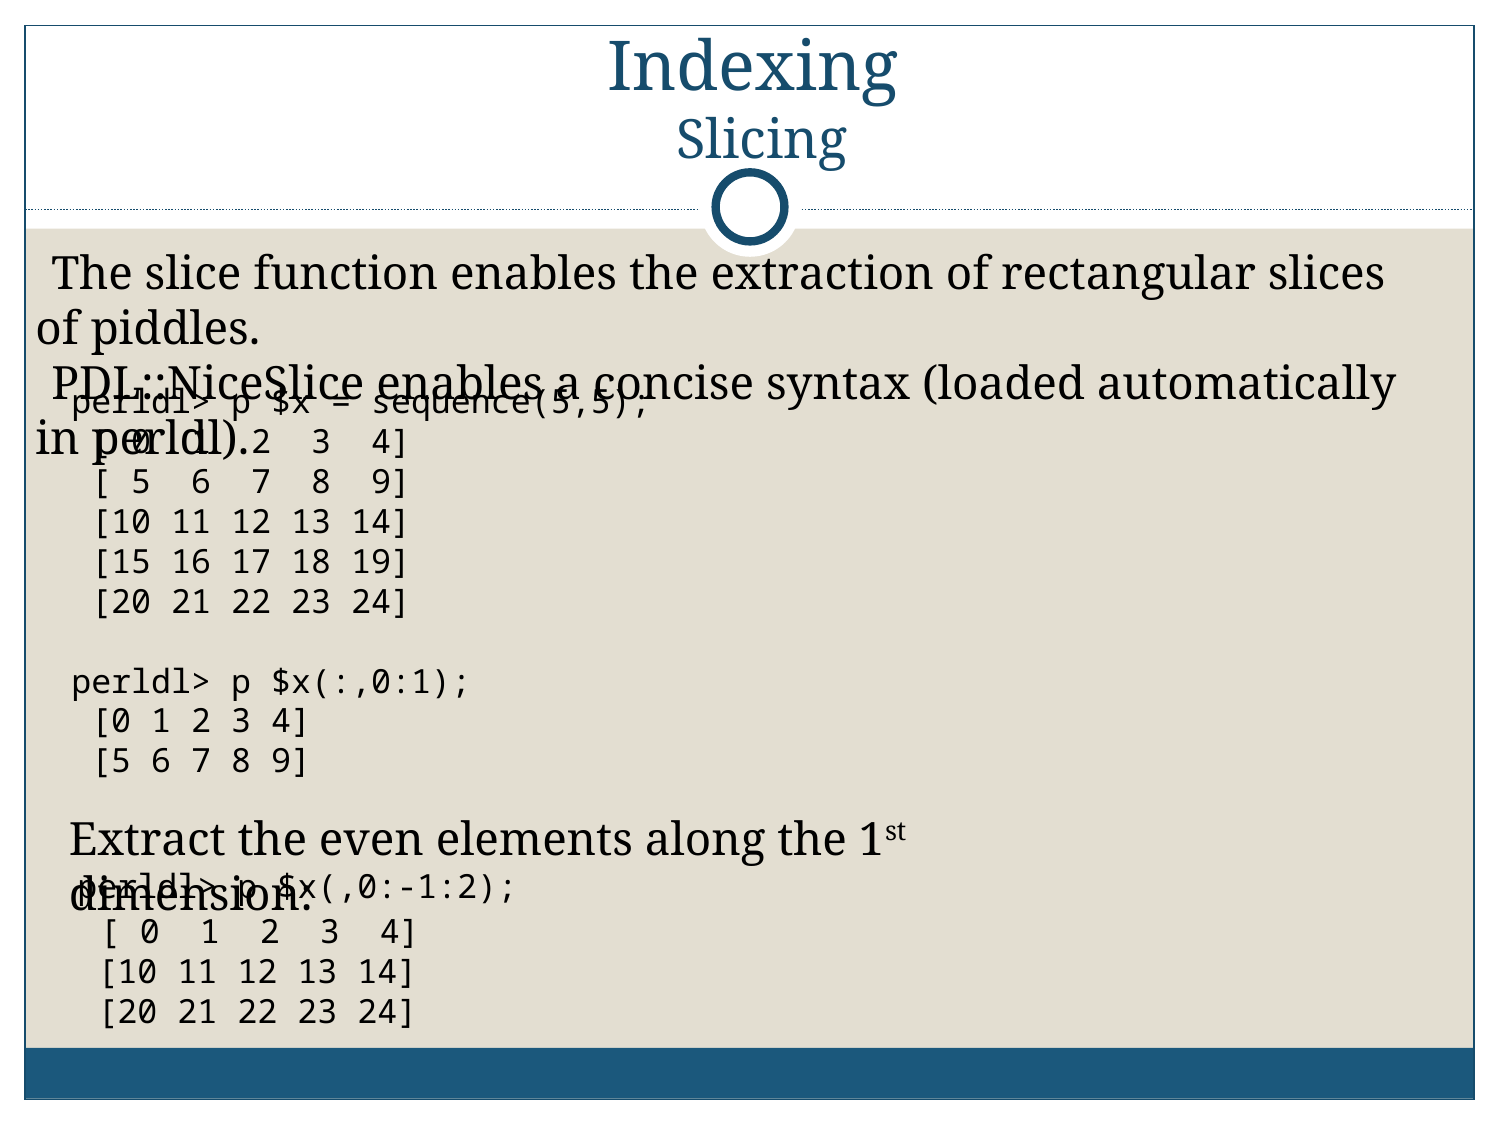

# Indexing Slicing
The slice function enables the extraction of rectangular slices of piddles.
PDL::NiceSlice enables a concise syntax (loaded automatically in perldl).
perldl> p $x = sequence(5,5);
 [ 0 1 2 3 4]
 [ 5 6 7 8 9]
 [10 11 12 13 14]
 [15 16 17 18 19]
 [20 21 22 23 24]
perldl> p $x(:,0:1);
 [0 1 2 3 4]
 [5 6 7 8 9]
Extract the even elements along the 1st dimension:
perldl> p $x(,0:-1:2);
 [ 0 1 2 3 4]
 [10 11 12 13 14]
 [20 21 22 23 24]